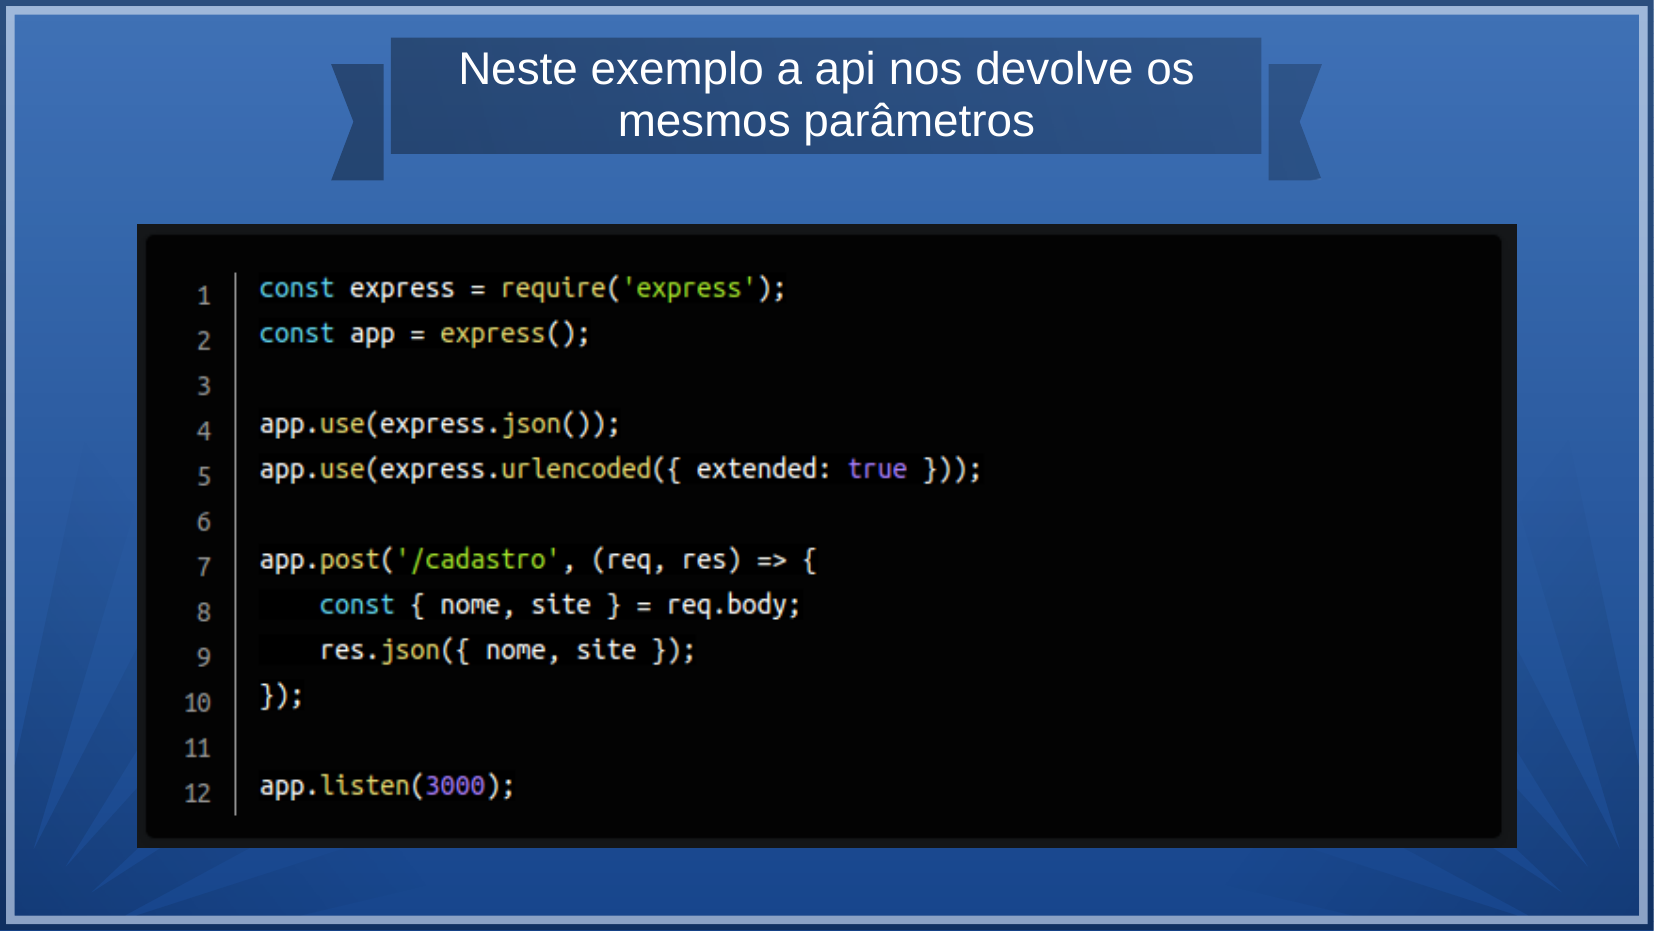

# Neste exemplo a api nos devolve os mesmos parâmetros